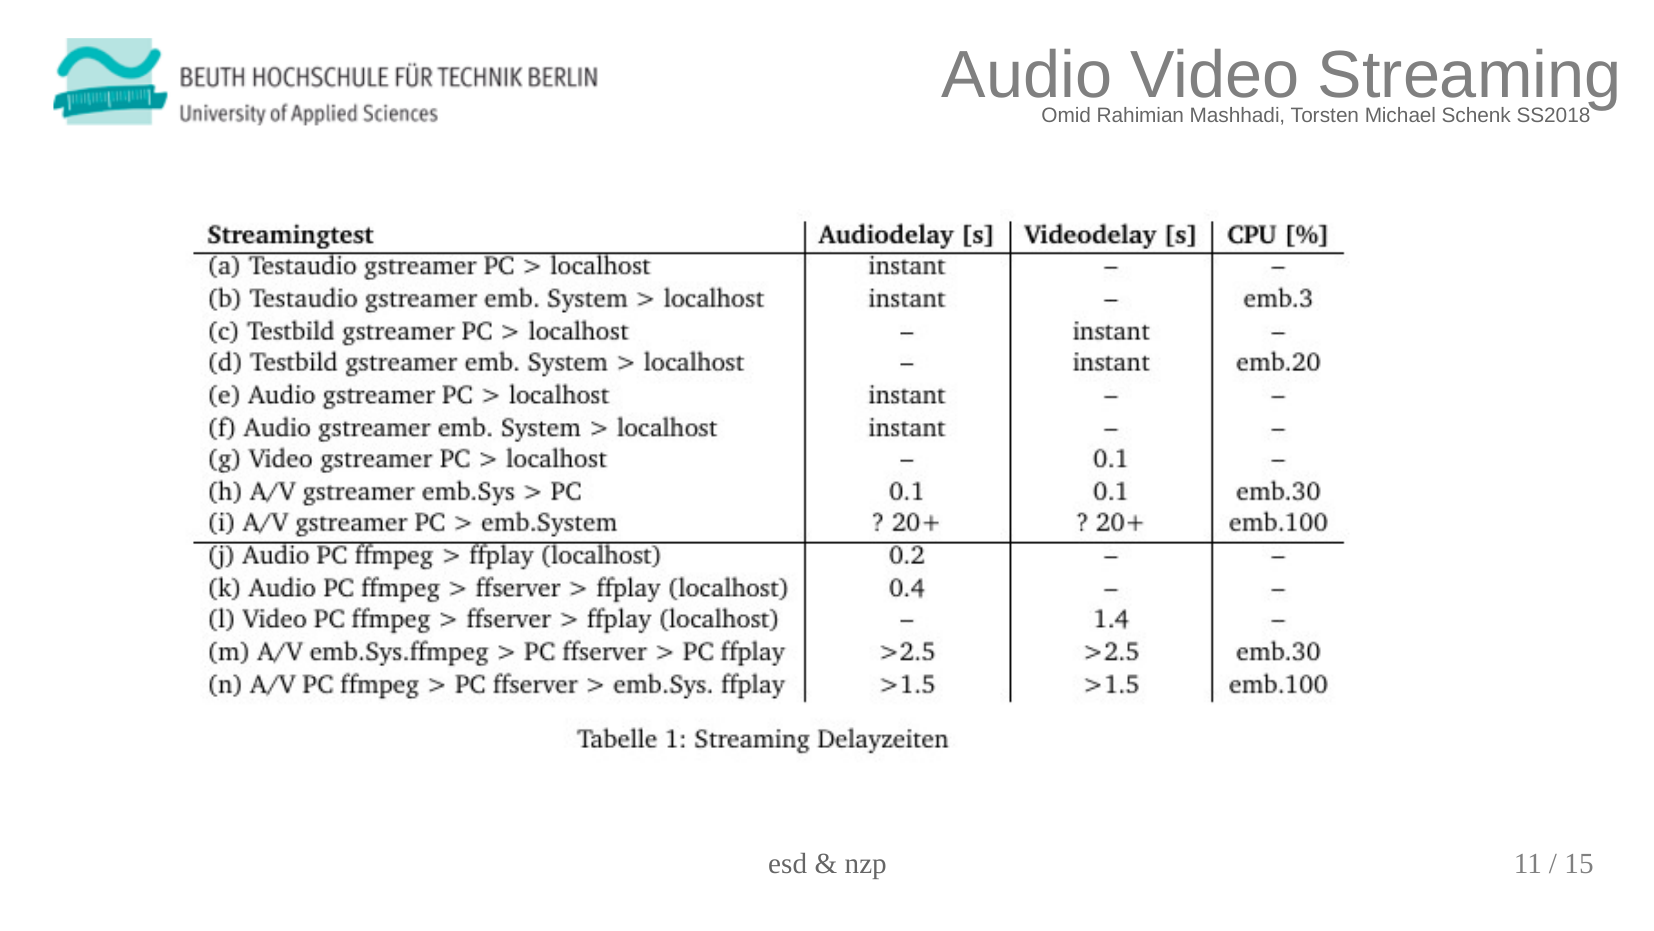

#
Audio Video Streaming
Omid Rahimian Mashhadi, Torsten Michael Schenk SS2018
 / 15
esd & nzp
11